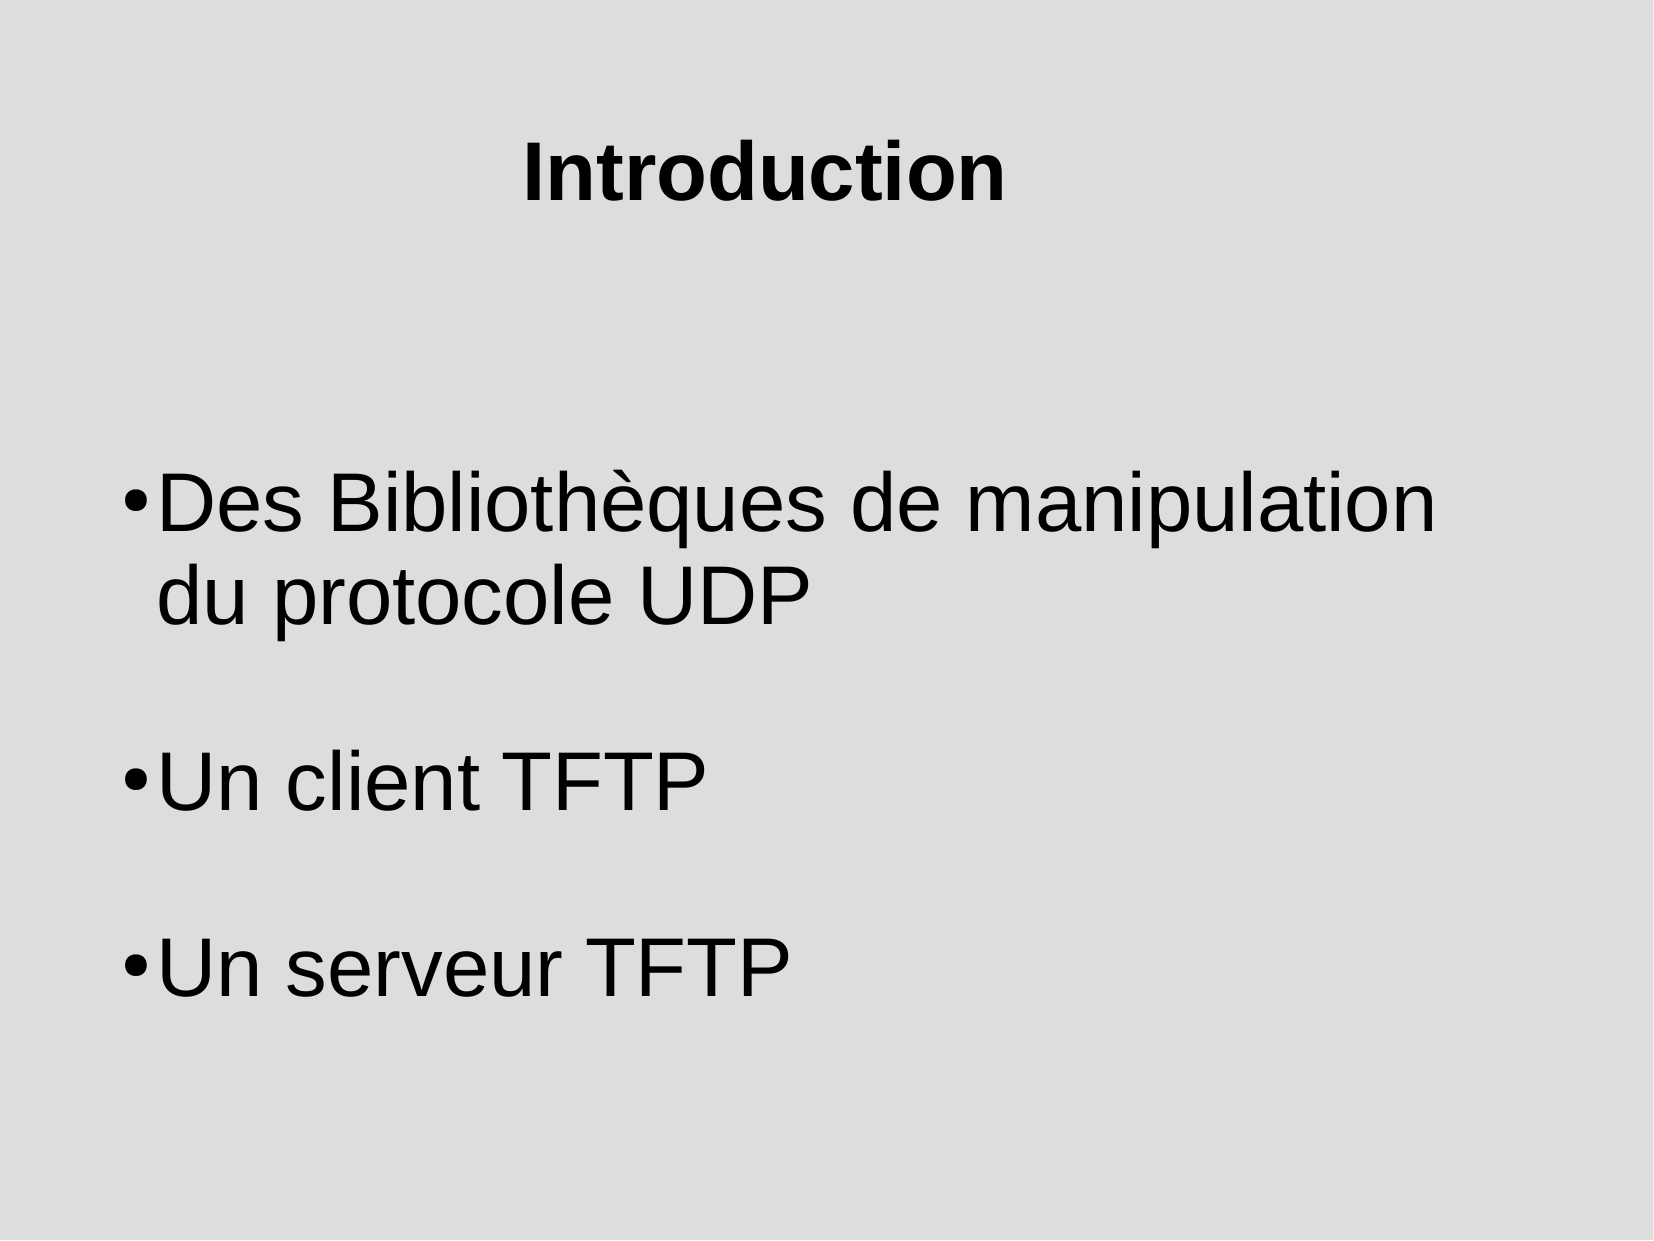

Introduction
Des Bibliothèques de manipulation du protocole UDP
Un client TFTP
Un serveur TFTP